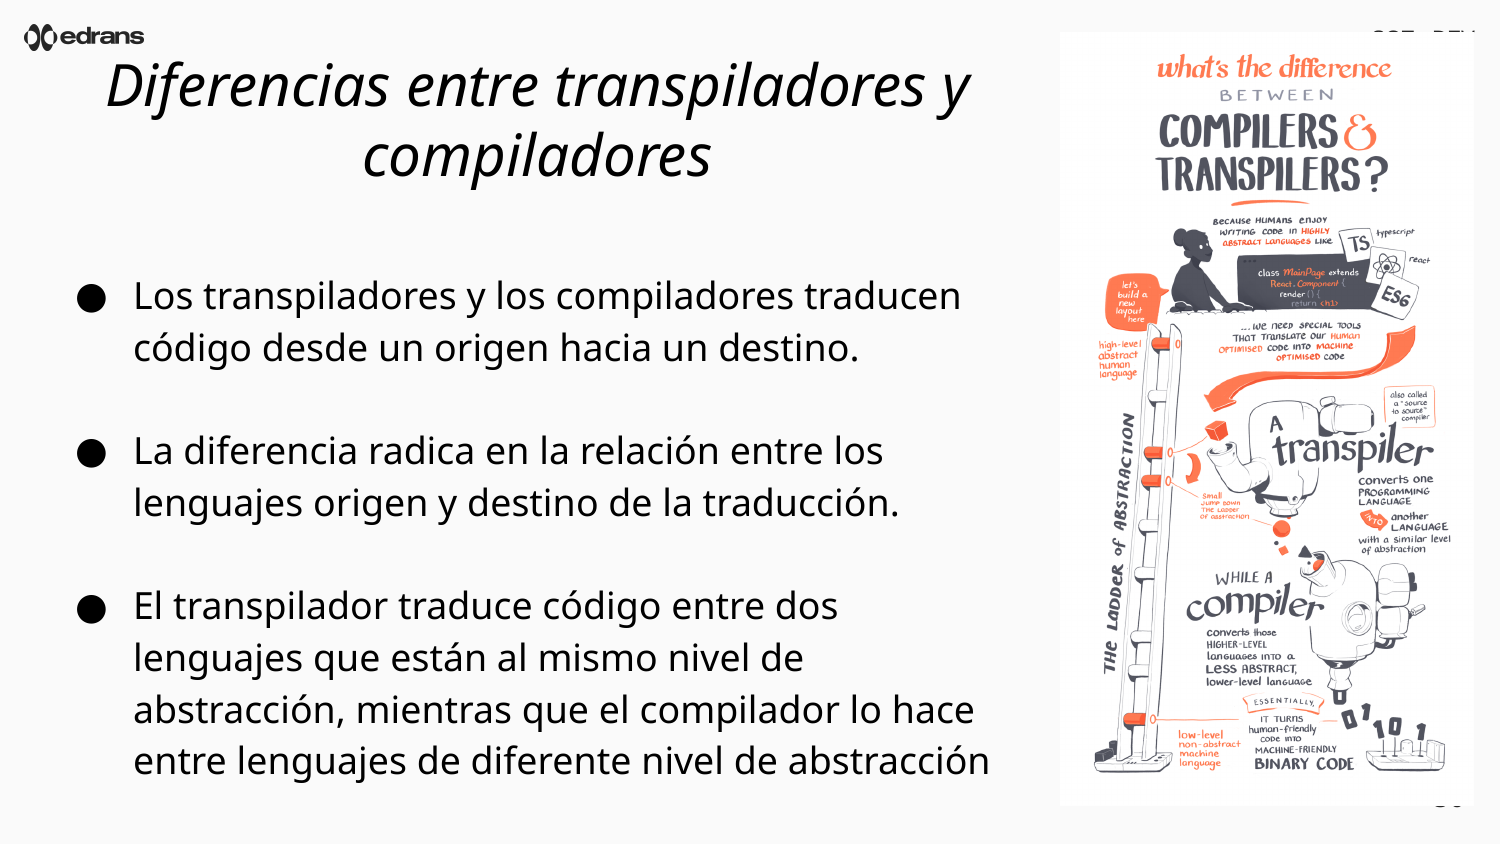

SOT - DEV
Diferencias entre transpiladores y compiladores
Los transpiladores y los compiladores traducen código desde un origen hacia un destino.
La diferencia radica en la relación entre los lenguajes origen y destino de la traducción.
El transpilador traduce código entre dos lenguajes que están al mismo nivel de abstracción, mientras que el compilador lo hace entre lenguajes de diferente nivel de abstracción